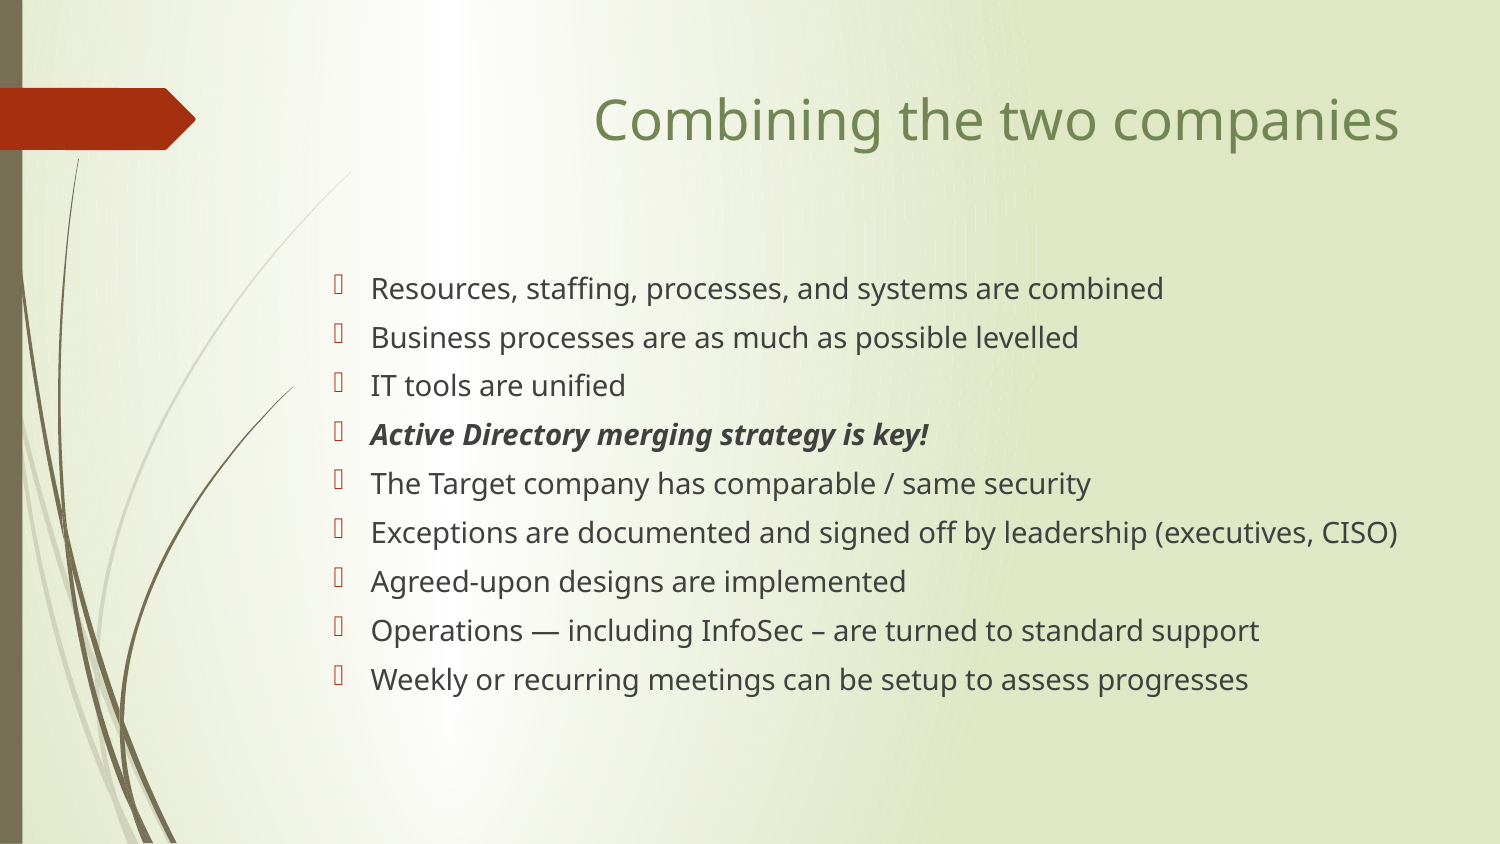

# Combining the two companies
Resources, staffing, processes, and systems are combined
Business processes are as much as possible levelled
IT tools are unified
Active Directory merging strategy is key!
The Target company has comparable / same security
Exceptions are documented and signed off by leadership (executives, CISO)
Agreed-upon designs are implemented
Operations — including InfoSec – are turned to standard support
Weekly or recurring meetings can be setup to assess progresses